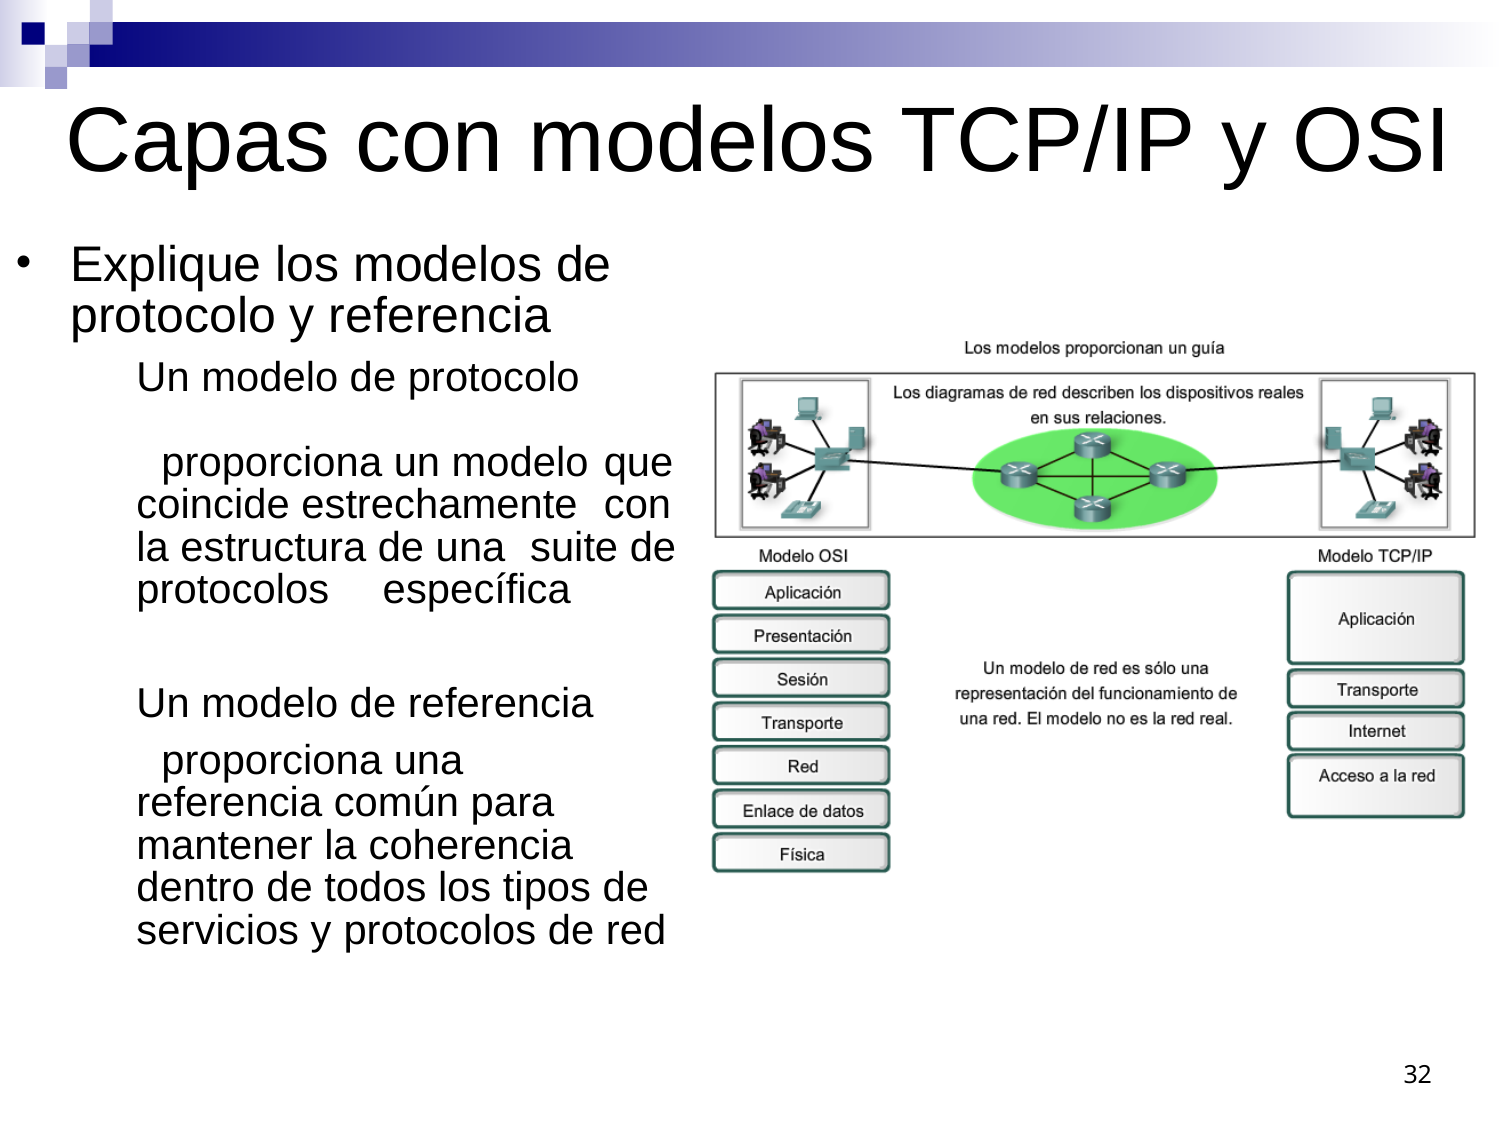

Capas con modelos TCP/IP y OSI
Explique los modelos de protocolo y referencia
Un modelo de protocolo
 	proporciona un modelo 	que coincide estrechamente 	con la estructura de una 	suite de protocolos 	específica
Un modelo de referencia
	proporciona una 	referencia común para 	mantener la coherencia 	dentro de todos los tipos de 	servicios y protocolos de red